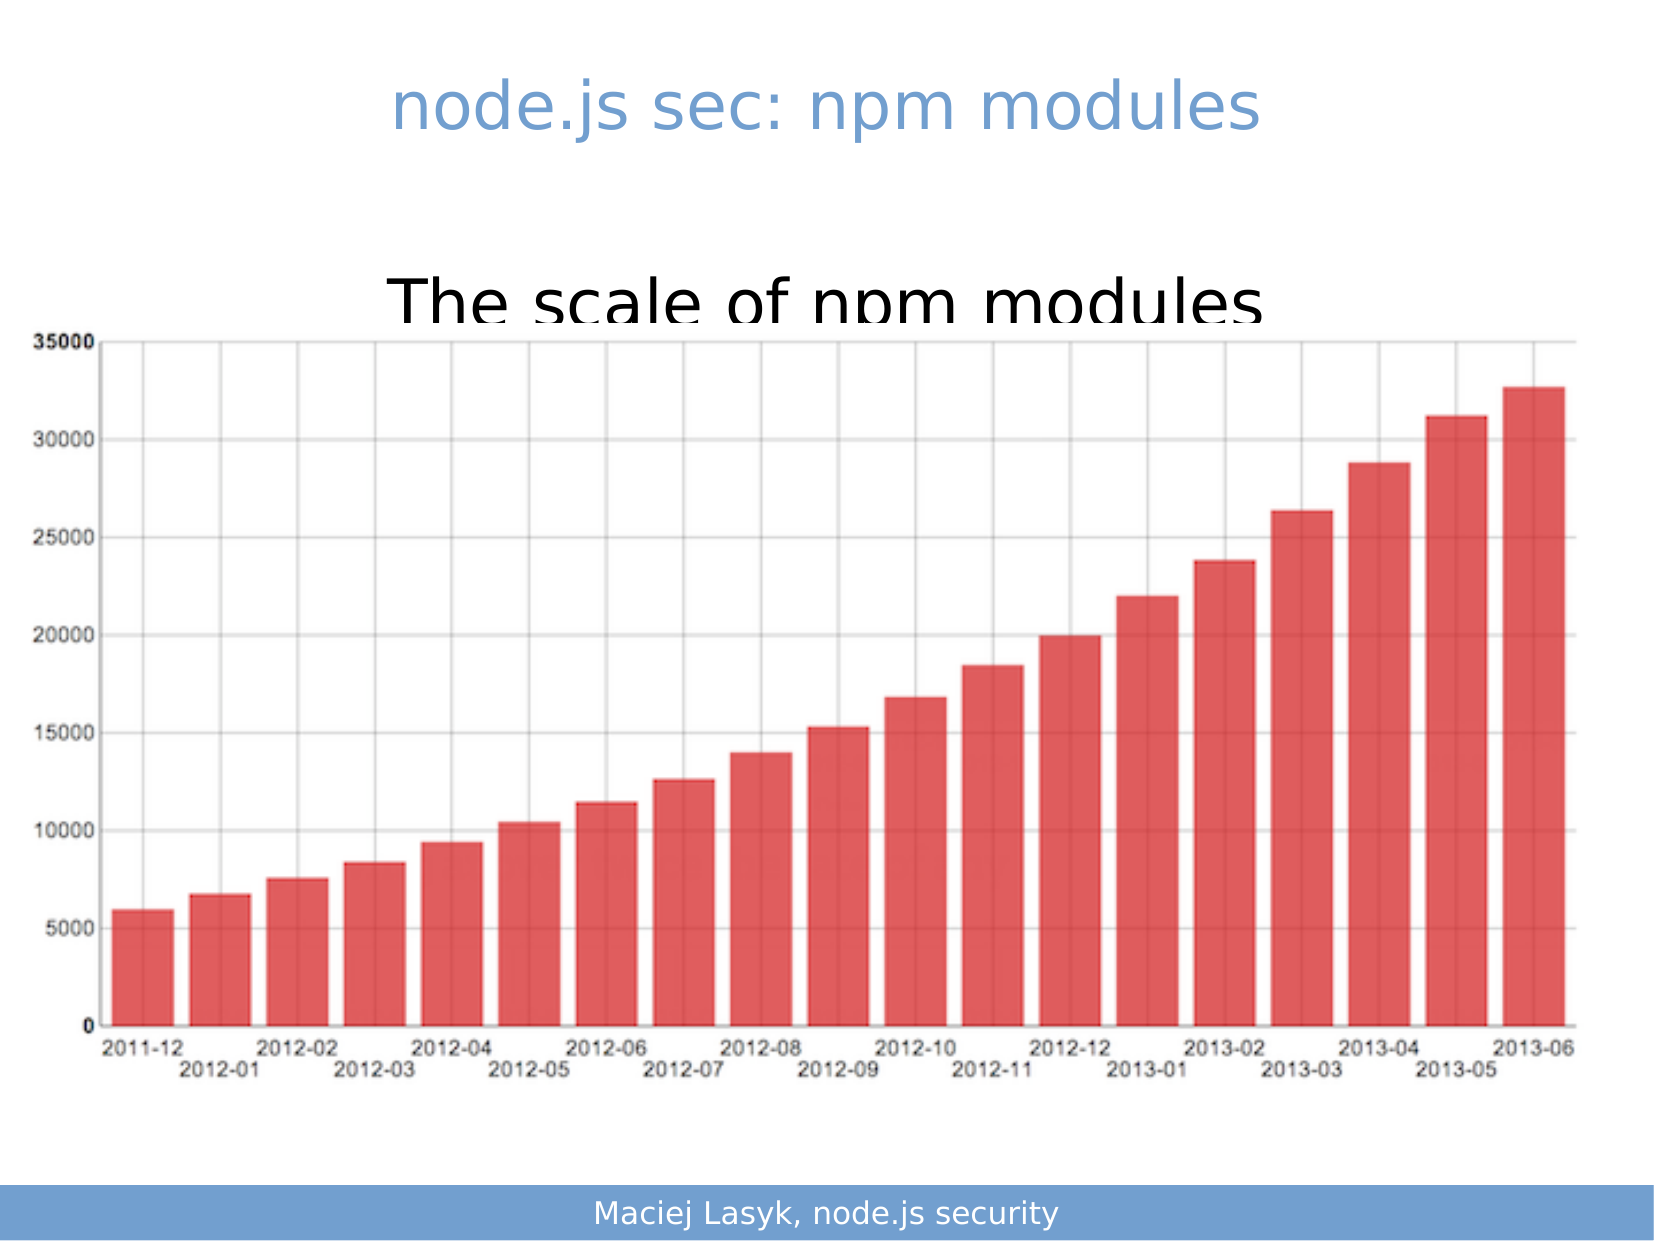

node.js sec: npm modules
The scale of npm modules
 3/25
 1/25
Maciej Lasyk, Ganglia & Nagios
Maciej Lasyk, node.js security
Maciej Lasyk, node.js security